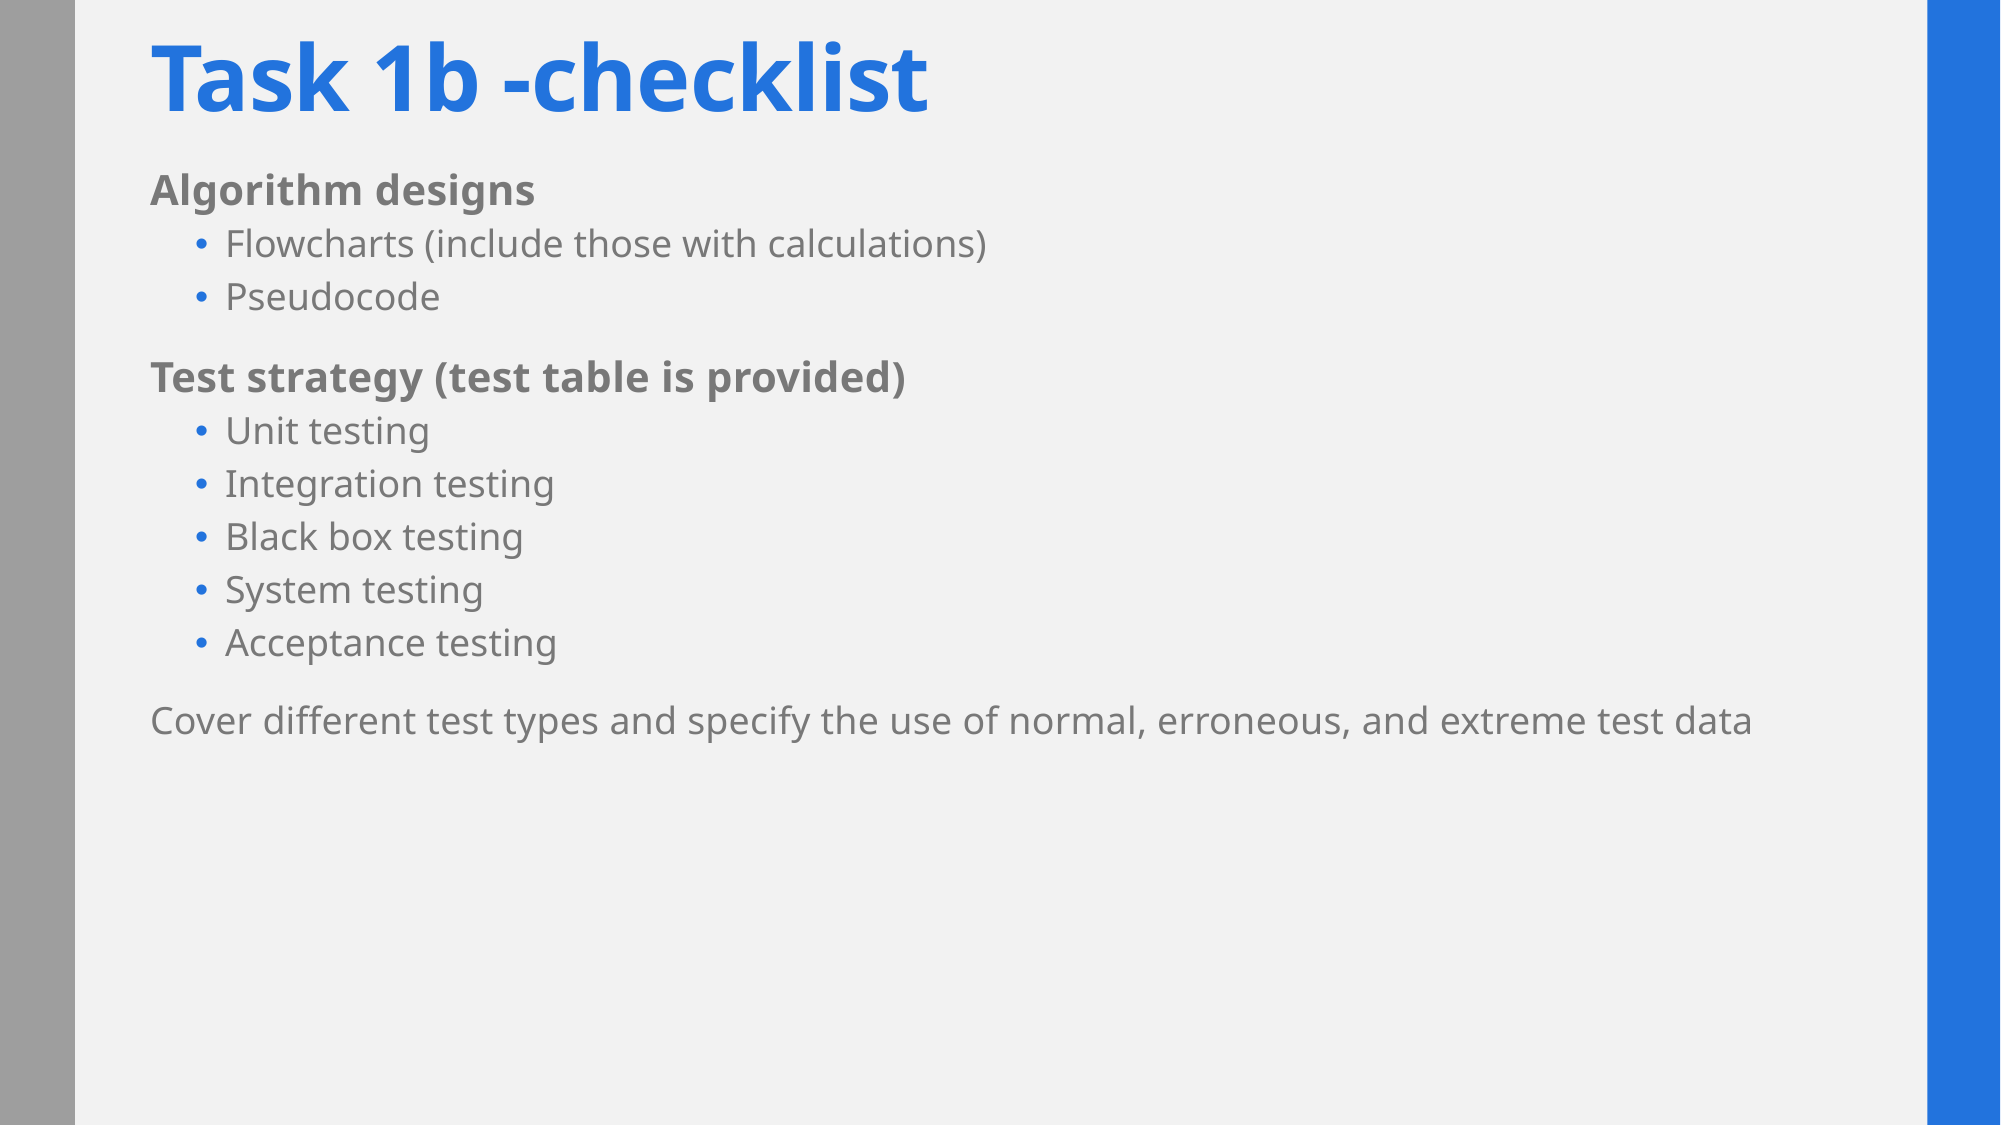

Task 1b -checklist
# Algorithm designs
Flowcharts (include those with calculations)
Pseudocode
Test strategy (test table is provided)
Unit testing
Integration testing
Black box testing
System testing
Acceptance testing
Cover different test types and specify the use of normal, erroneous, and extreme test data